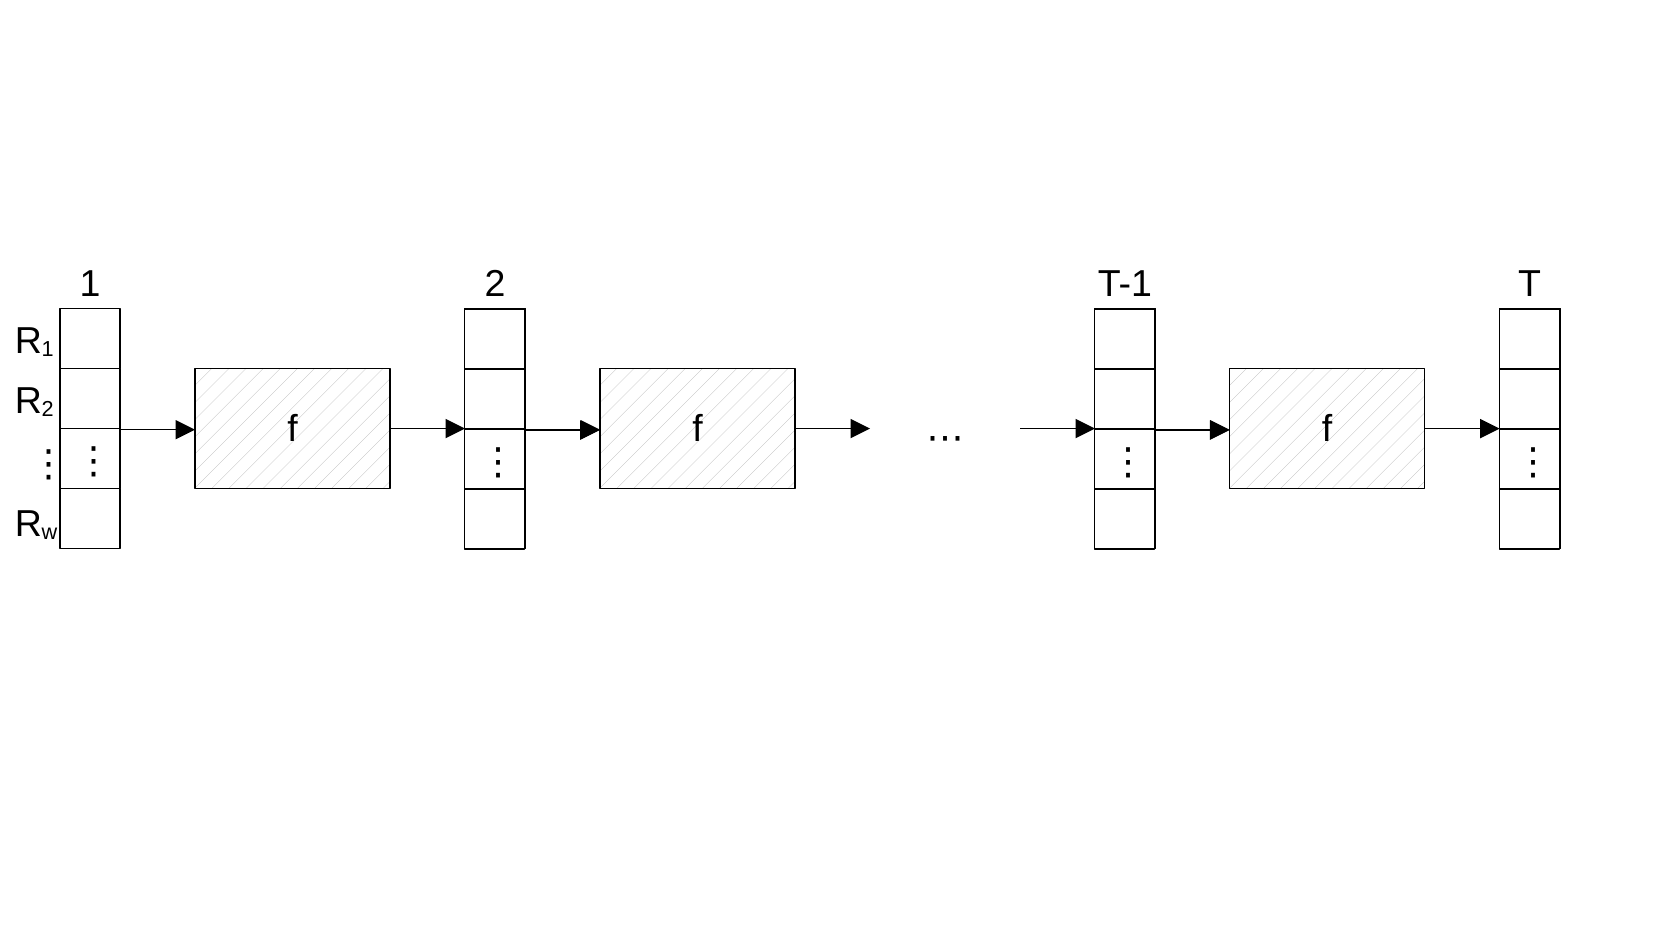

1
2
T-1
T
R1
f
f
f
R2
⋯
⋮
⋮
⋮
⋮
⋮
⋮
⋮
⋮
⋮
⋮
⋮
Rw